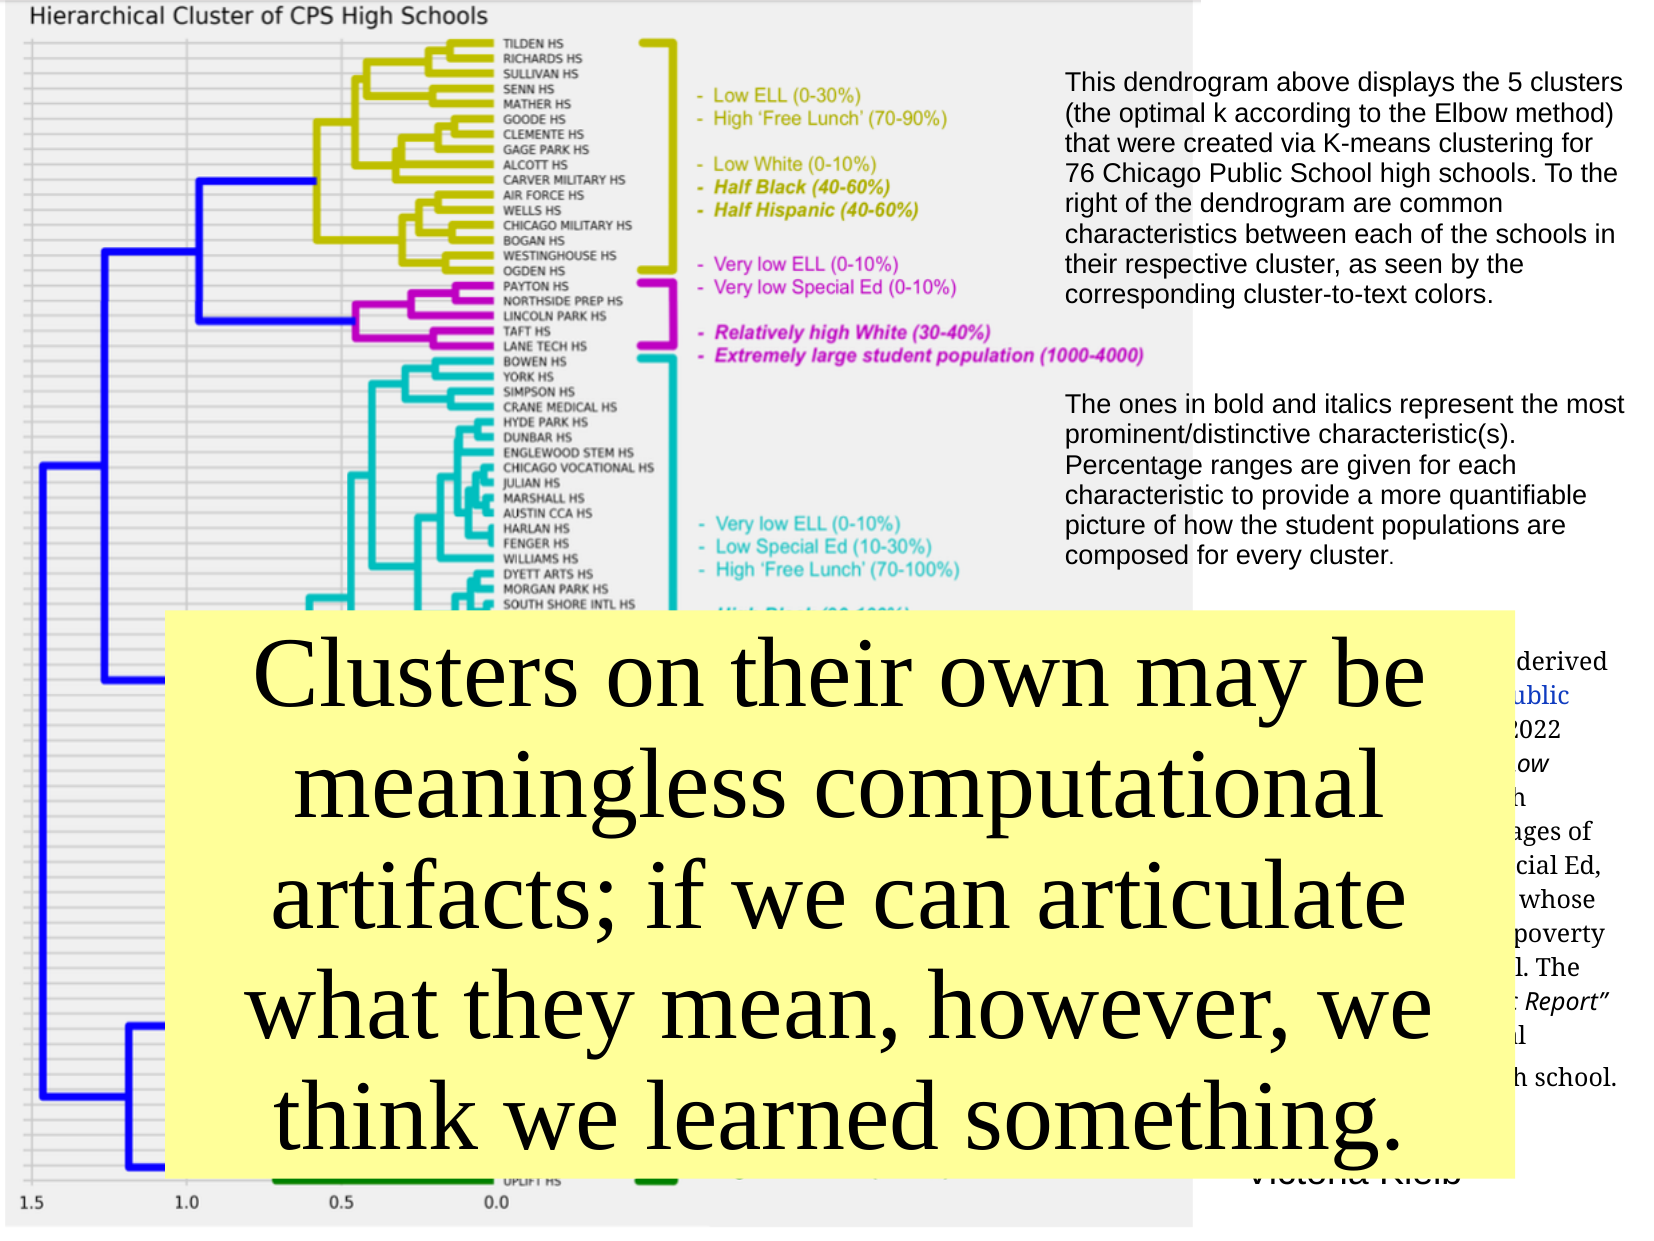

#
This dendrogram above displays the 5 clusters (the optimal k according to the Elbow method) that were created via K-means clustering for 76 Chicago Public School high schools. To the right of the dendrogram are common characteristics between each of the schools in their respective cluster, as seen by the corresponding cluster-to-text colors.
The ones in bold and italics represent the most prominent/distinctive characteristic(s). Percentage ranges are given for each characteristic to provide a more quantifiable picture of how the student populations are composed for every cluster.
Information to create the clusters are derived from two datasets from the Chicago Public Schools website. The first is the 2021-2022 “Limited English Proficiency, Special Ed, Low Income, IEP Report” dataset (.xls), which contains information like the percentages of English Language Learning (ELL), Special Ed, and Free/Reduced Lunch (i.e. families whose income is within 18.5% of the federal poverty line) students for each CPS high school. The second is the 2021-2022 “Racial/Ethnnic Report” dataset (.xls), which contains the racial demographic breakdown for each high school.
Clusters on their own may be meaningless computational artifacts; if we can articulate what they mean, however, we think we learned something.
Victoria Kielb